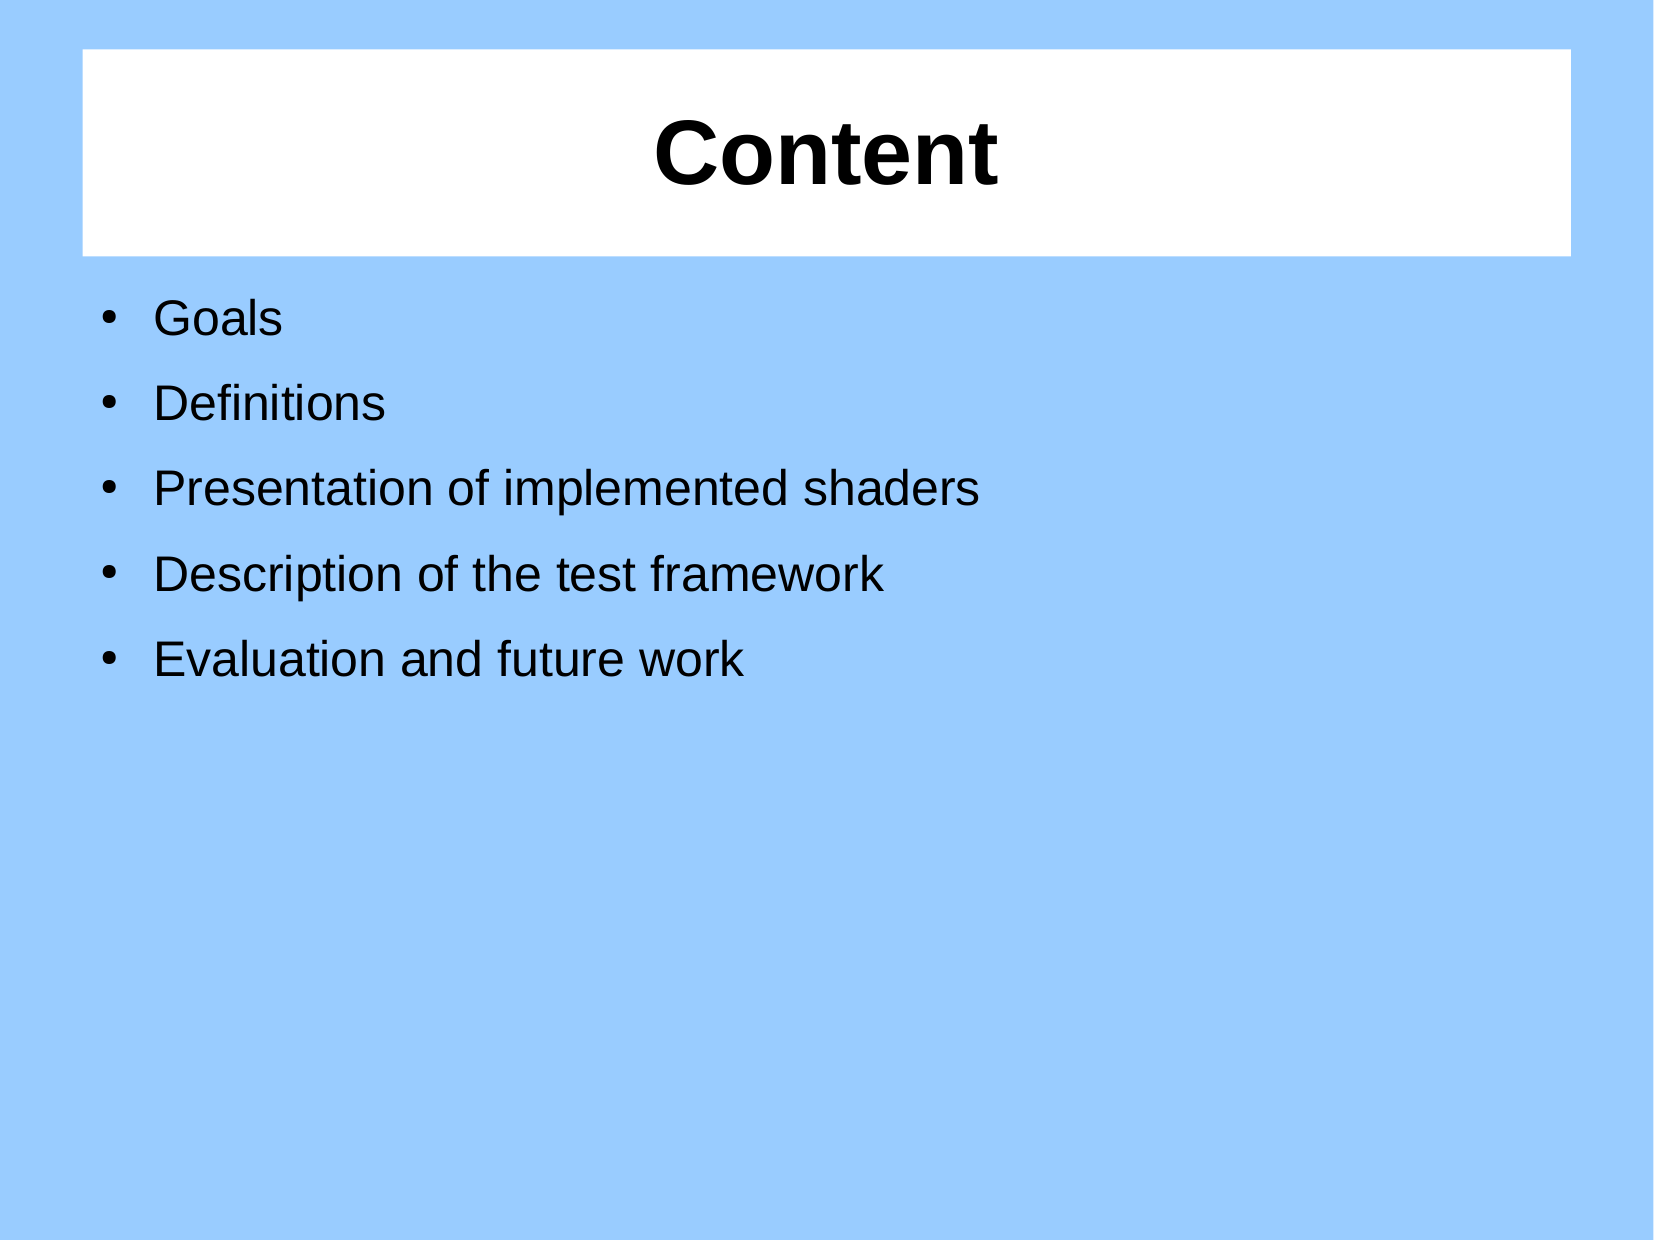

# Content
Goals
Definitions
Presentation of implemented shaders
Description of the test framework
Evaluation and future work